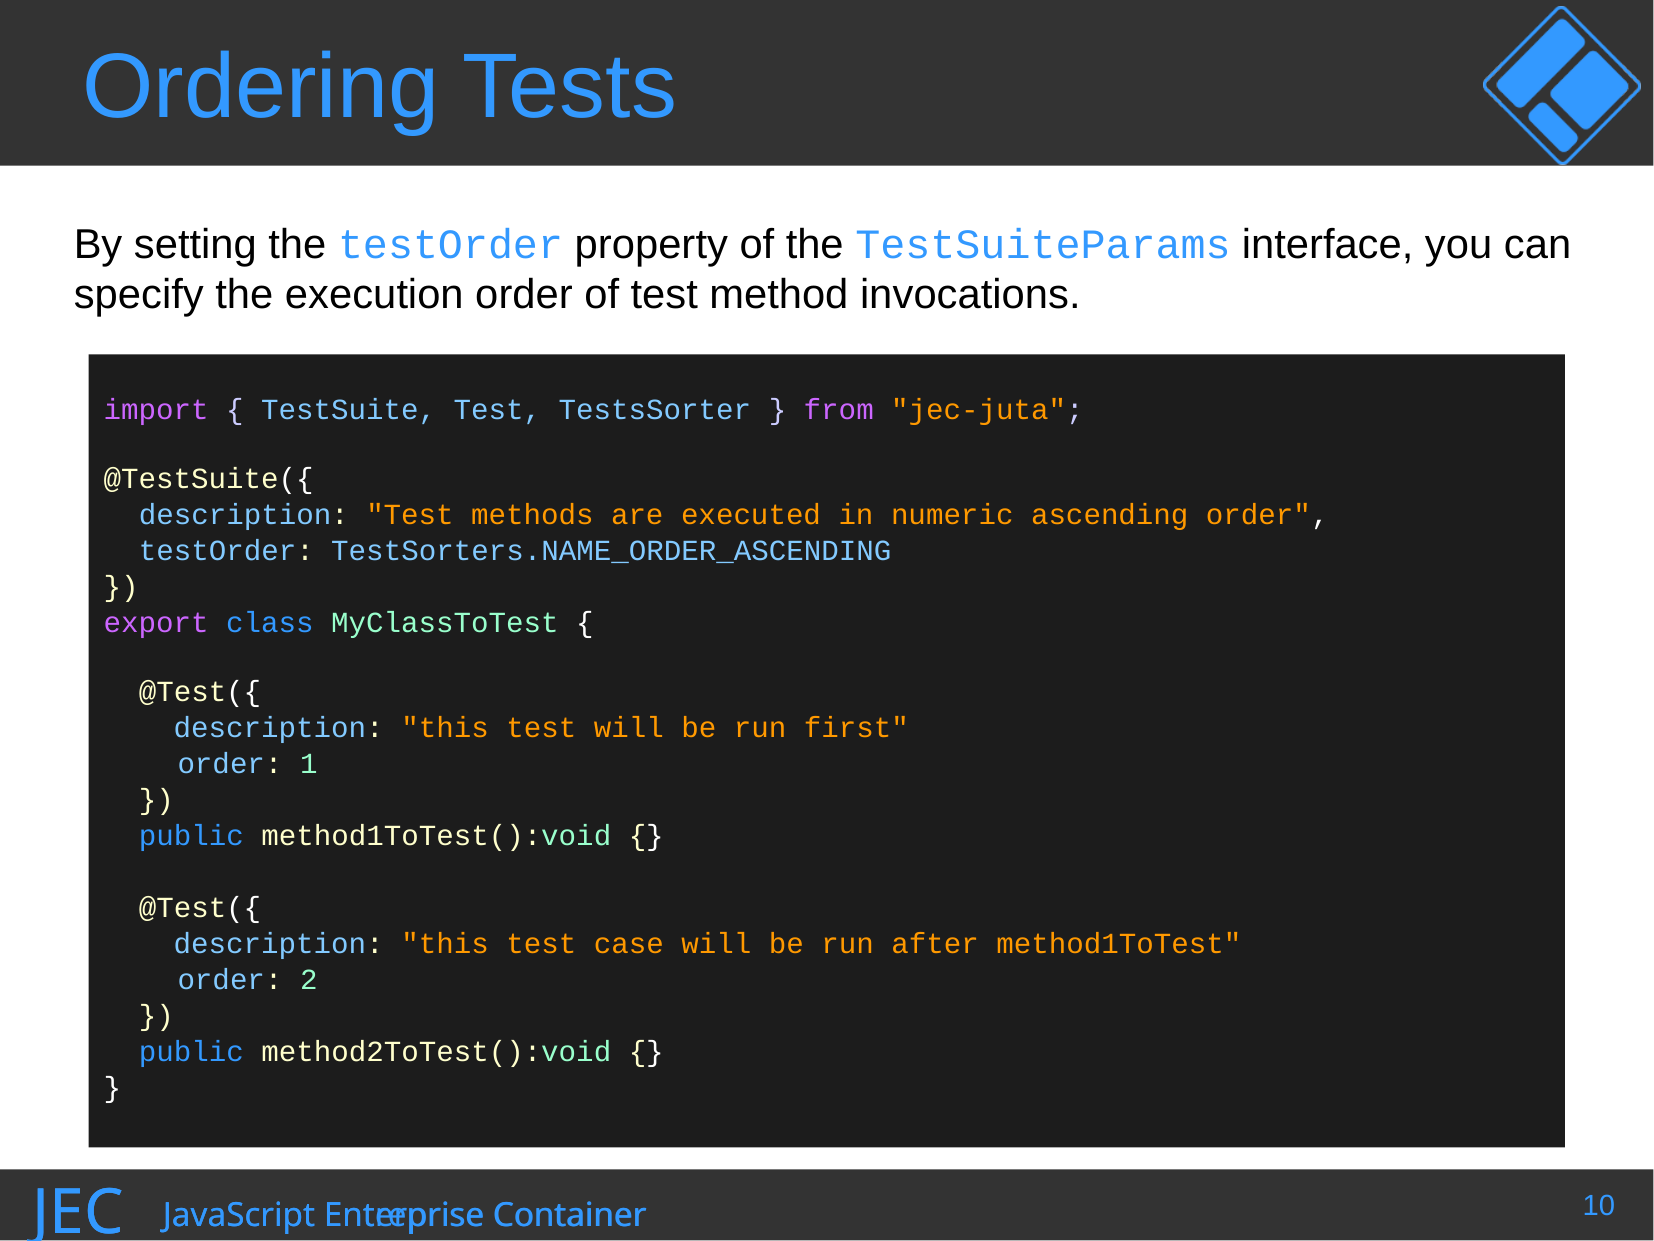

# Ordering Tests
By setting the testOrder property of the TestSuiteParams interface, you can specify the execution order of test method invocations.
import { TestSuite, Test, TestsSorter } from "jec-juta";
@TestSuite({
 description: "Test methods are executed in numeric ascending order",
 testOrder: TestSorters.NAME_ORDER_ASCENDING
})
export class MyClassToTest {
 @Test({
 description: "this test will be run first"
	order: 1
 })
 public method1ToTest():void {}
 @Test({
 description: "this test case will be run after method1ToTest"
	order: 2
 })
 public method2ToTest():void {}
}
JEC
JEC
10
JavaScript Entreprise Container
JavaScript Enterprise Container